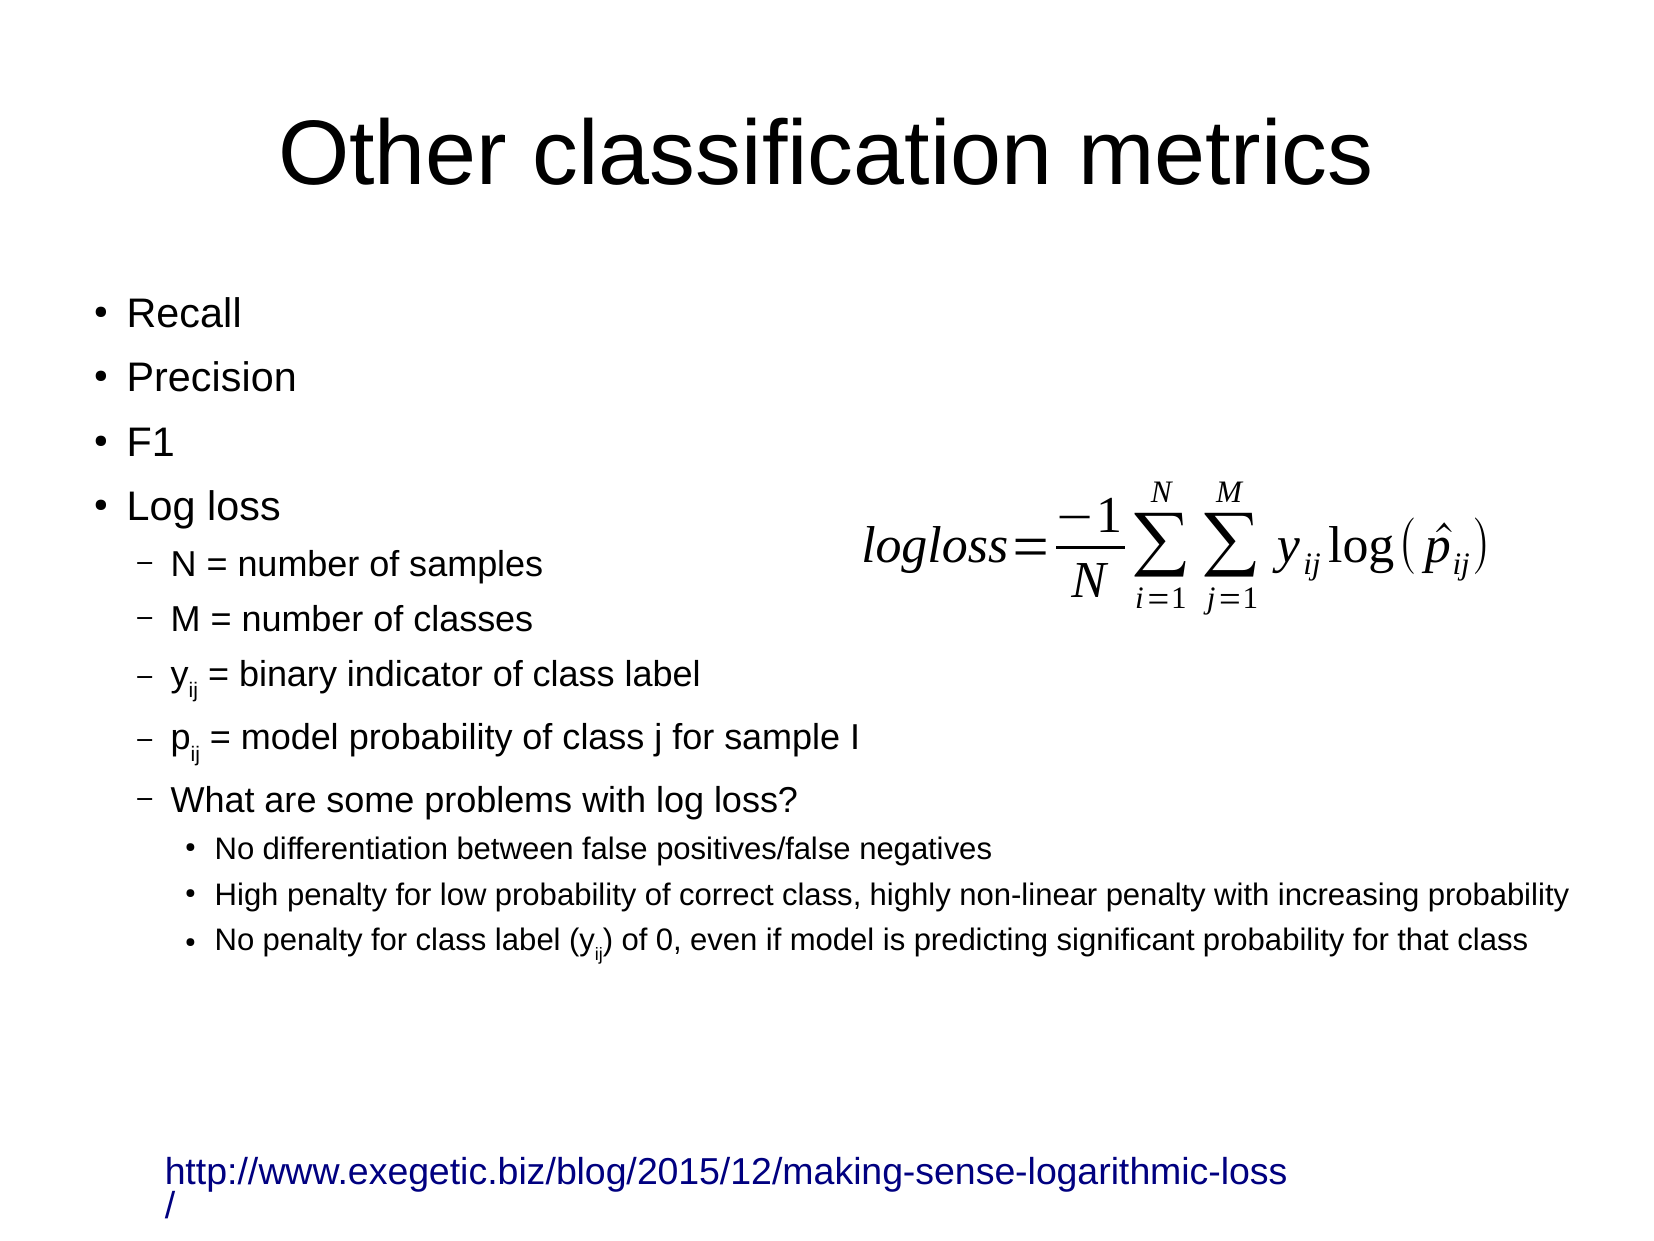

Other classification metrics
# Recall
Precision
F1
Log loss
N = number of samples
M = number of classes
yij = binary indicator of class label
pij = model probability of class j for sample I
What are some problems with log loss?
No differentiation between false positives/false negatives
High penalty for low probability of correct class, highly non-linear penalty with increasing probability
No penalty for class label (yij) of 0, even if model is predicting significant probability for that class
http://www.exegetic.biz/blog/2015/12/making-sense-logarithmic-loss/